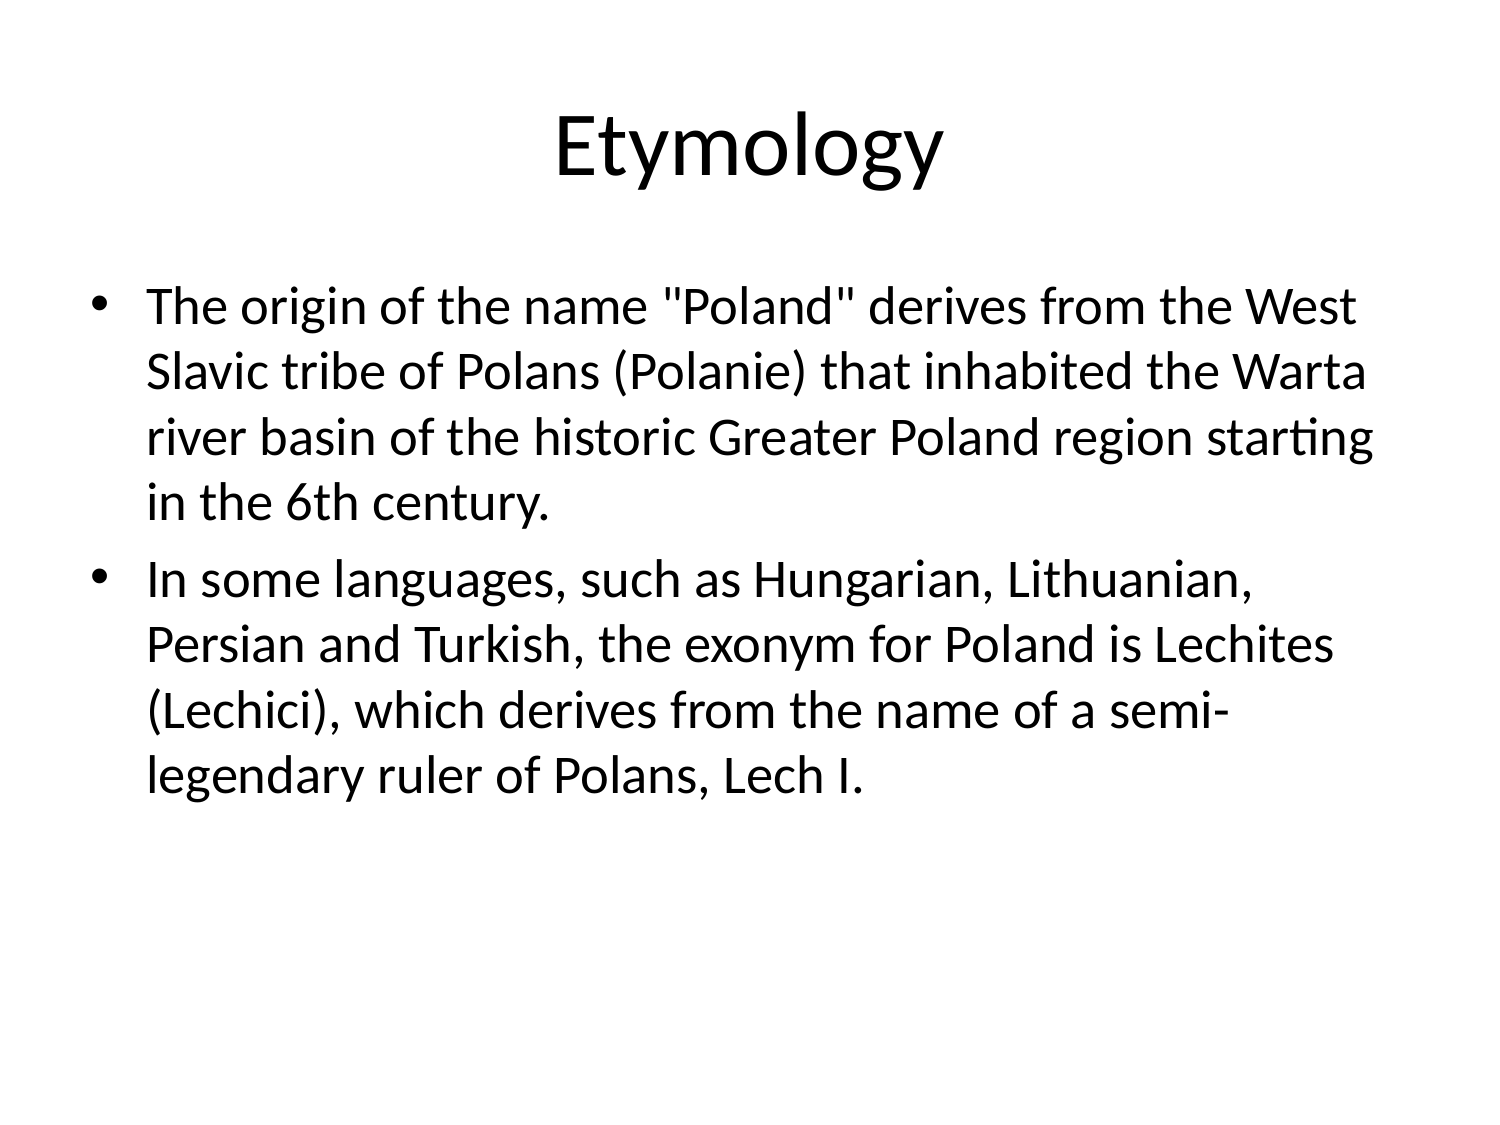

# Etymology
The origin of the name "Poland" derives from the West Slavic tribe of Polans (Polanie) that inhabited the Warta river basin of the historic Greater Poland region starting in the 6th century.
In some languages, such as Hungarian, Lithuanian, Persian and Turkish, the exonym for Poland is Lechites (Lechici), which derives from the name of a semi-legendary ruler of Polans, Lech I.